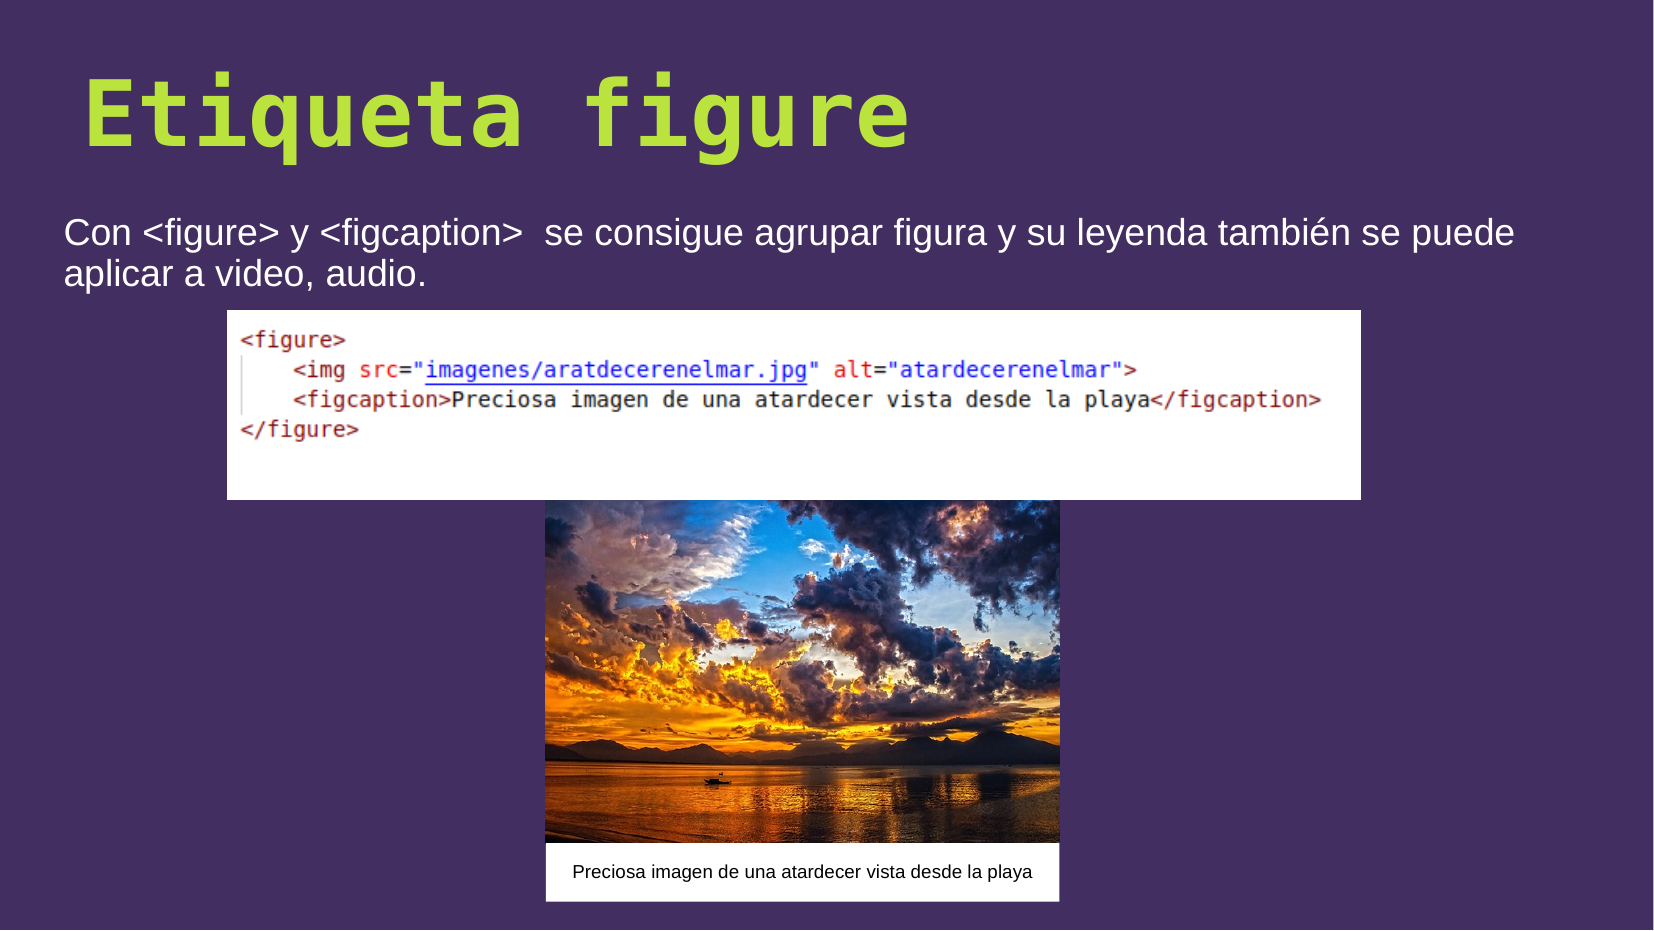

# Etiqueta figure
Con <figure> y <figcaption> se consigue agrupar figura y su leyenda también se puede aplicar a video, audio.
Preciosa imagen de una atardecer vista desde la playa